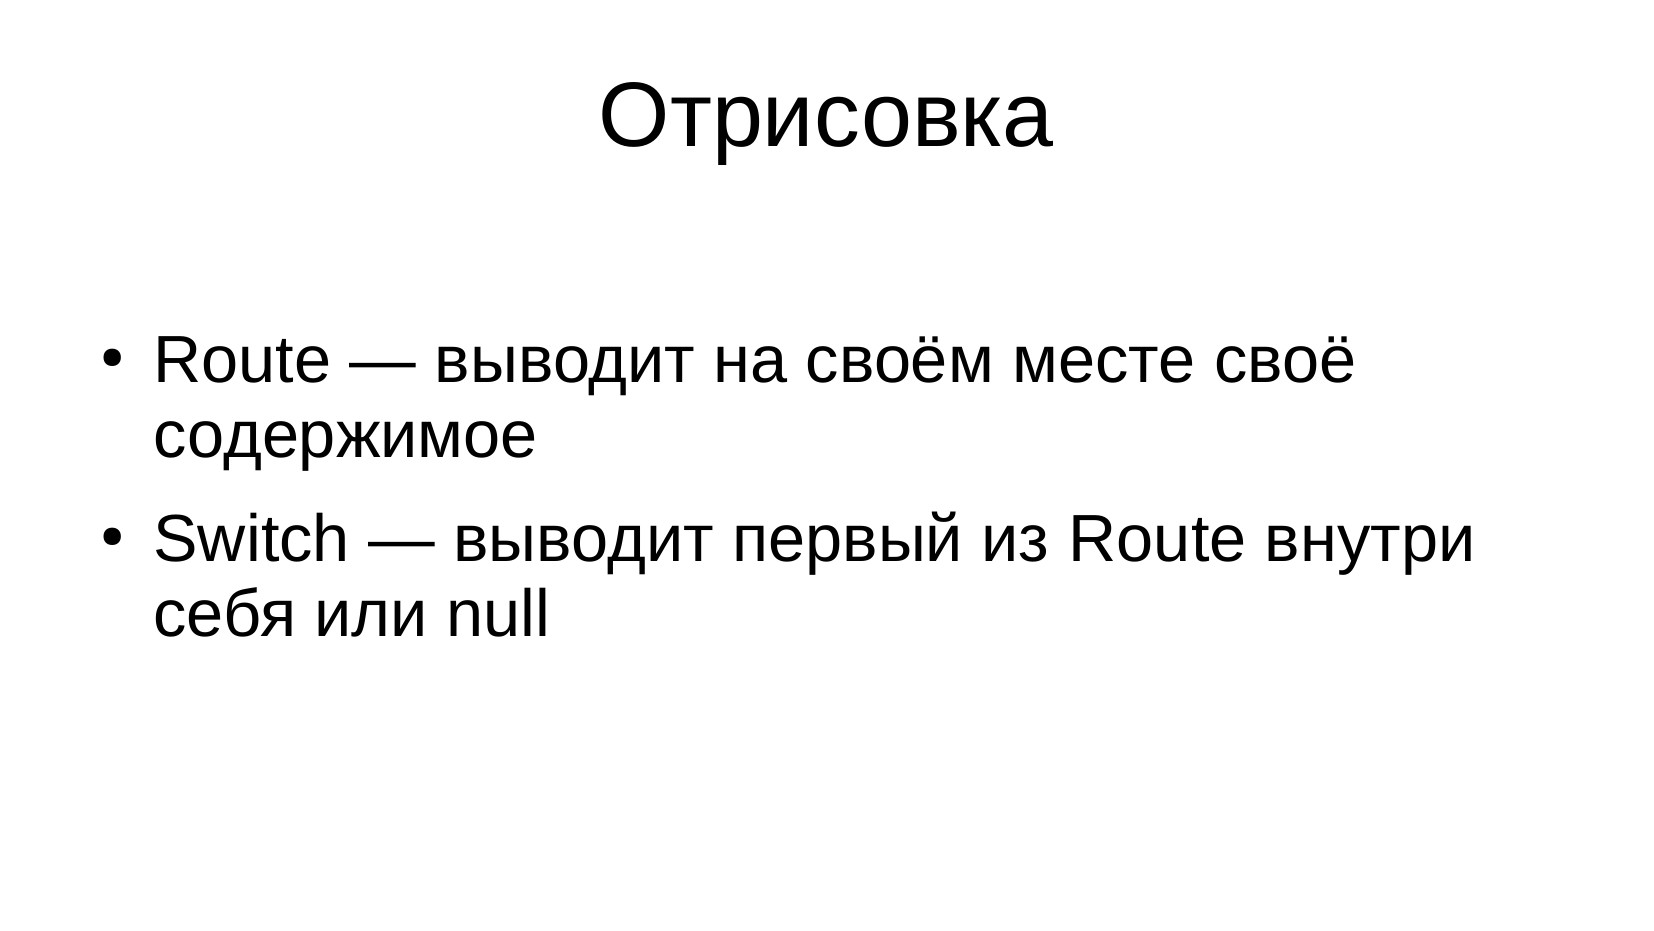

# Отрисовка
Route — выводит на своём месте своё содержимое
Switch — выводит первый из Route внутри себя или null